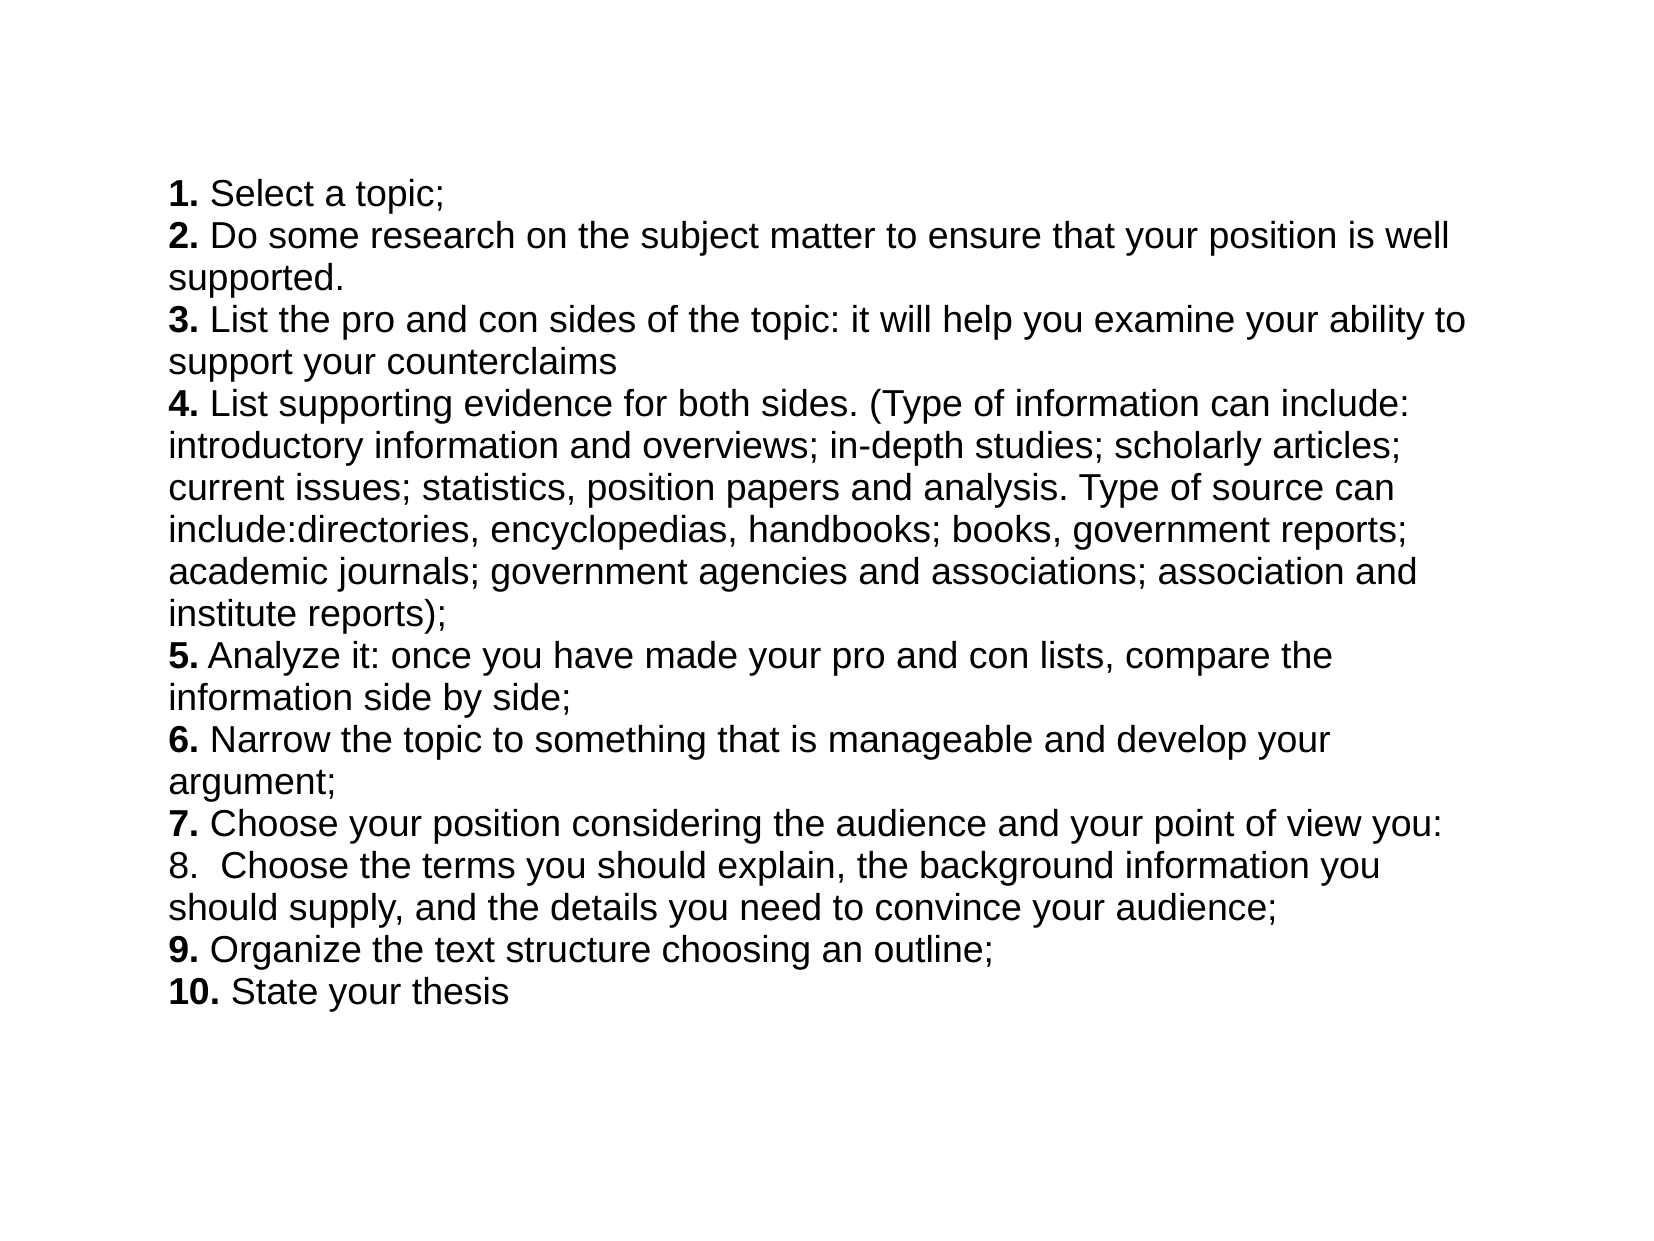

1. Select a topic;
2. Do some research on the subject matter to ensure that your position is well supported.
3. List the pro and con sides of the topic: it will help you examine your ability to support your counterclaims
4. List supporting evidence for both sides. (Type of information can include: introductory information and overviews; in-depth studies; scholarly articles; current issues; statistics, position papers and analysis. Type of source can include:directories, encyclopedias, handbooks; books, government reports; academic journals; government agencies and associations; association and institute reports);
5. Analyze it: once you have made your pro and con lists, compare the information side by side;
6. Narrow the topic to something that is manageable and develop your argument;
7. Choose your position considering the audience and your point of view you:
8. Choose the terms you should explain, the background information you should supply, and the details you need to convince your audience;
9. Organize the text structure choosing an outline;
10. State your thesis